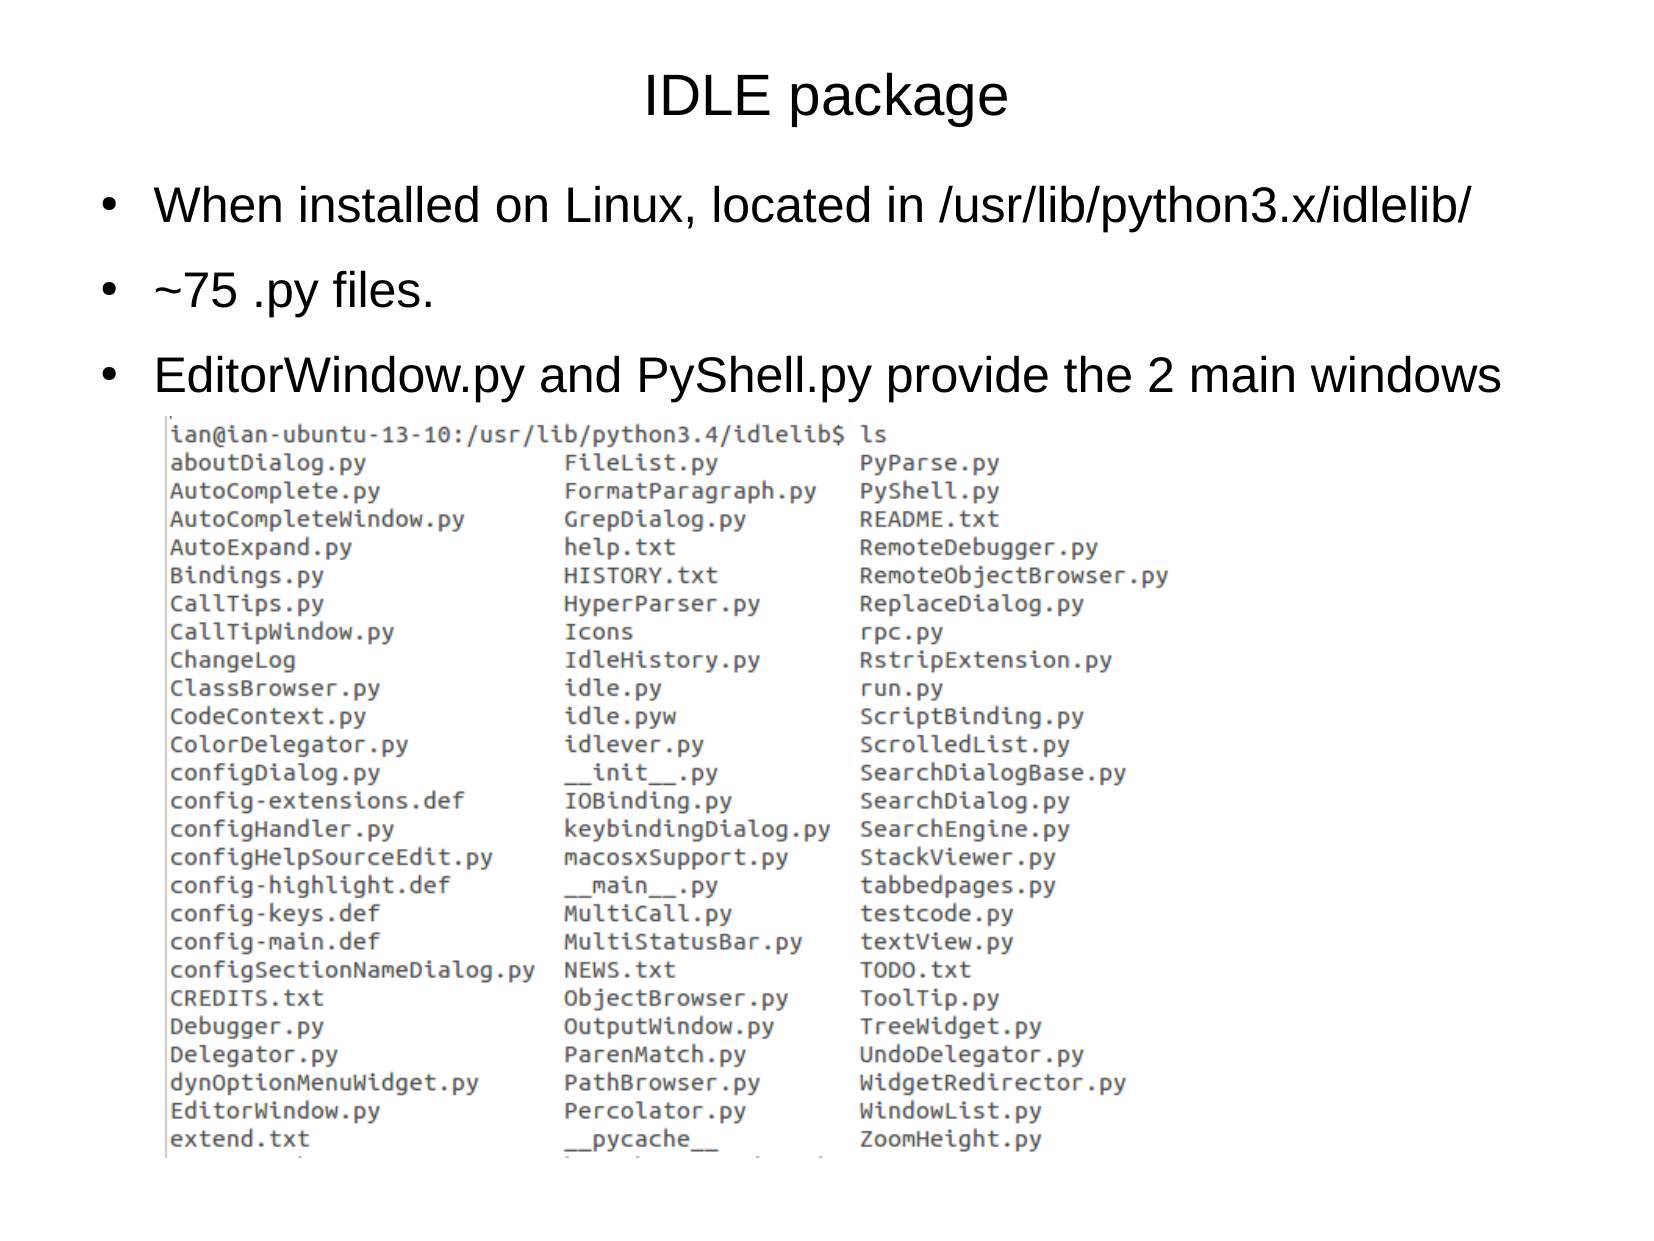

# IDLE package
When installed on Linux, located in /usr/lib/python3.x/idlelib/
~75 .py files.
EditorWindow.py and PyShell.py provide the 2 main windows